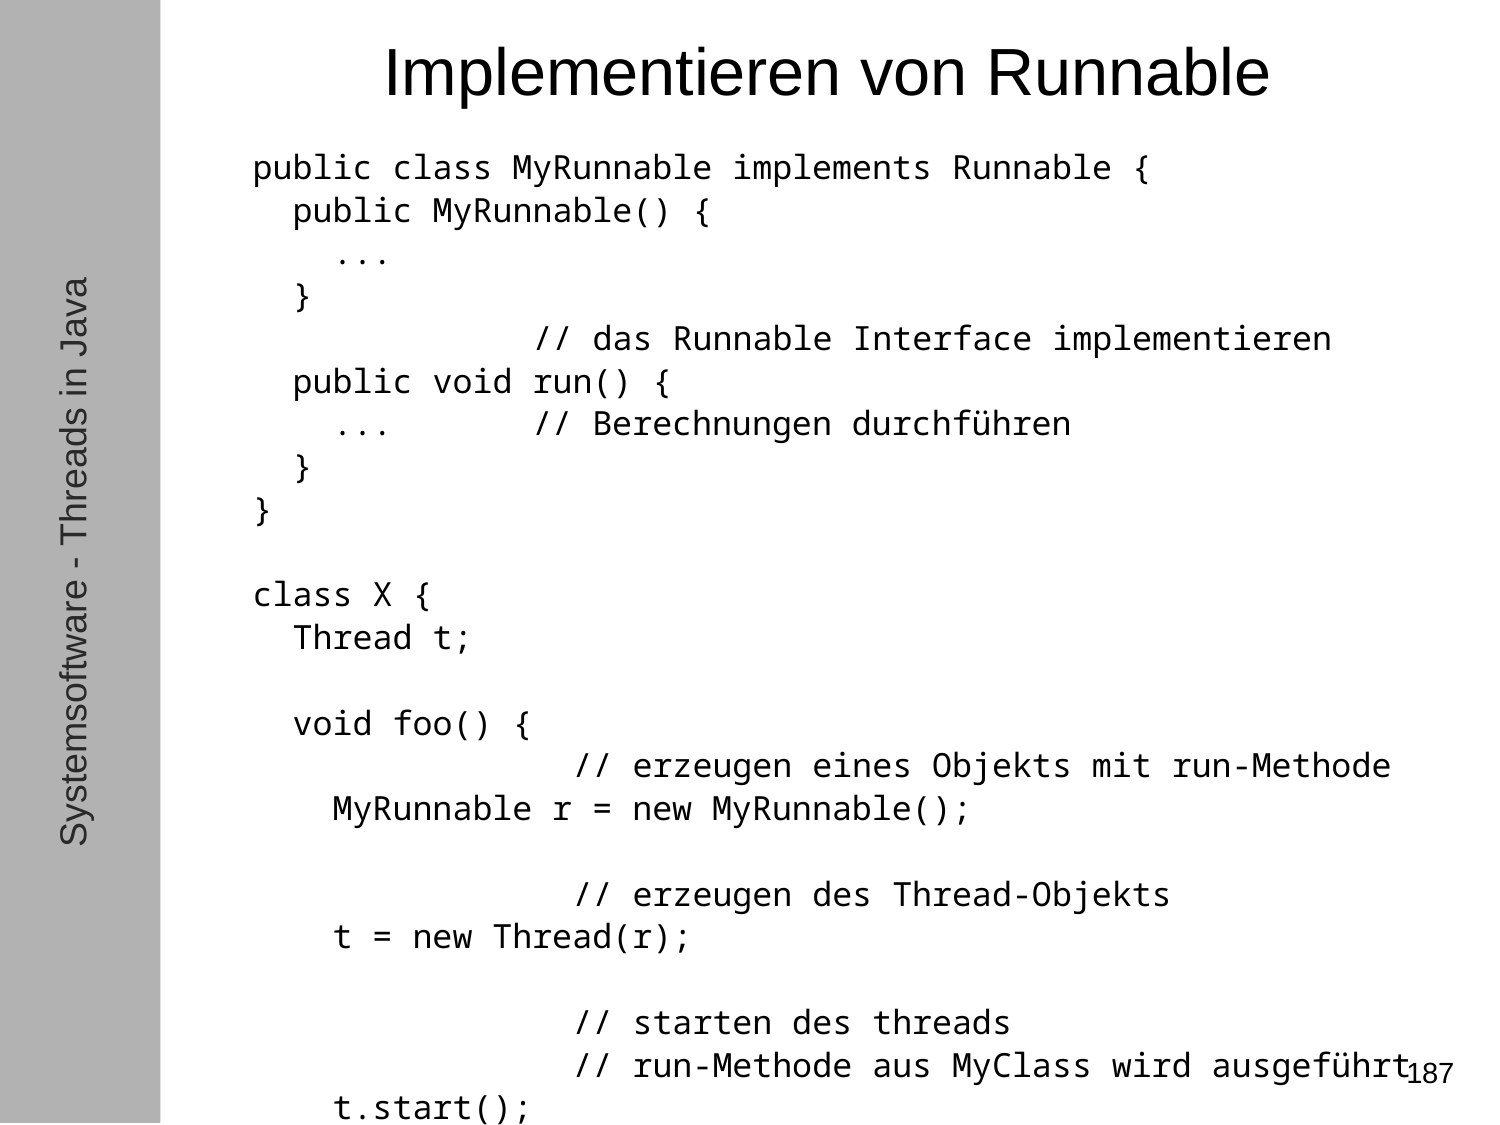

Implementieren von Runnable
public class MyRunnable implements Runnable {
 public MyRunnable() {
 ...
 }
 // das Runnable Interface implementieren
 public void run() {
 ... // Berechnungen durchführen
 }
}
class X {
 Thread t;
 void foo() {
 // erzeugen eines Objekts mit run-Methode
 MyRunnable r = new MyRunnable();
 // erzeugen des Thread-Objekts
 t = new Thread(r);
 // starten des threads
 // run-Methode aus MyClass wird ausgeführt
 t.start();
 }
}
Systemsoftware - Threads in Java